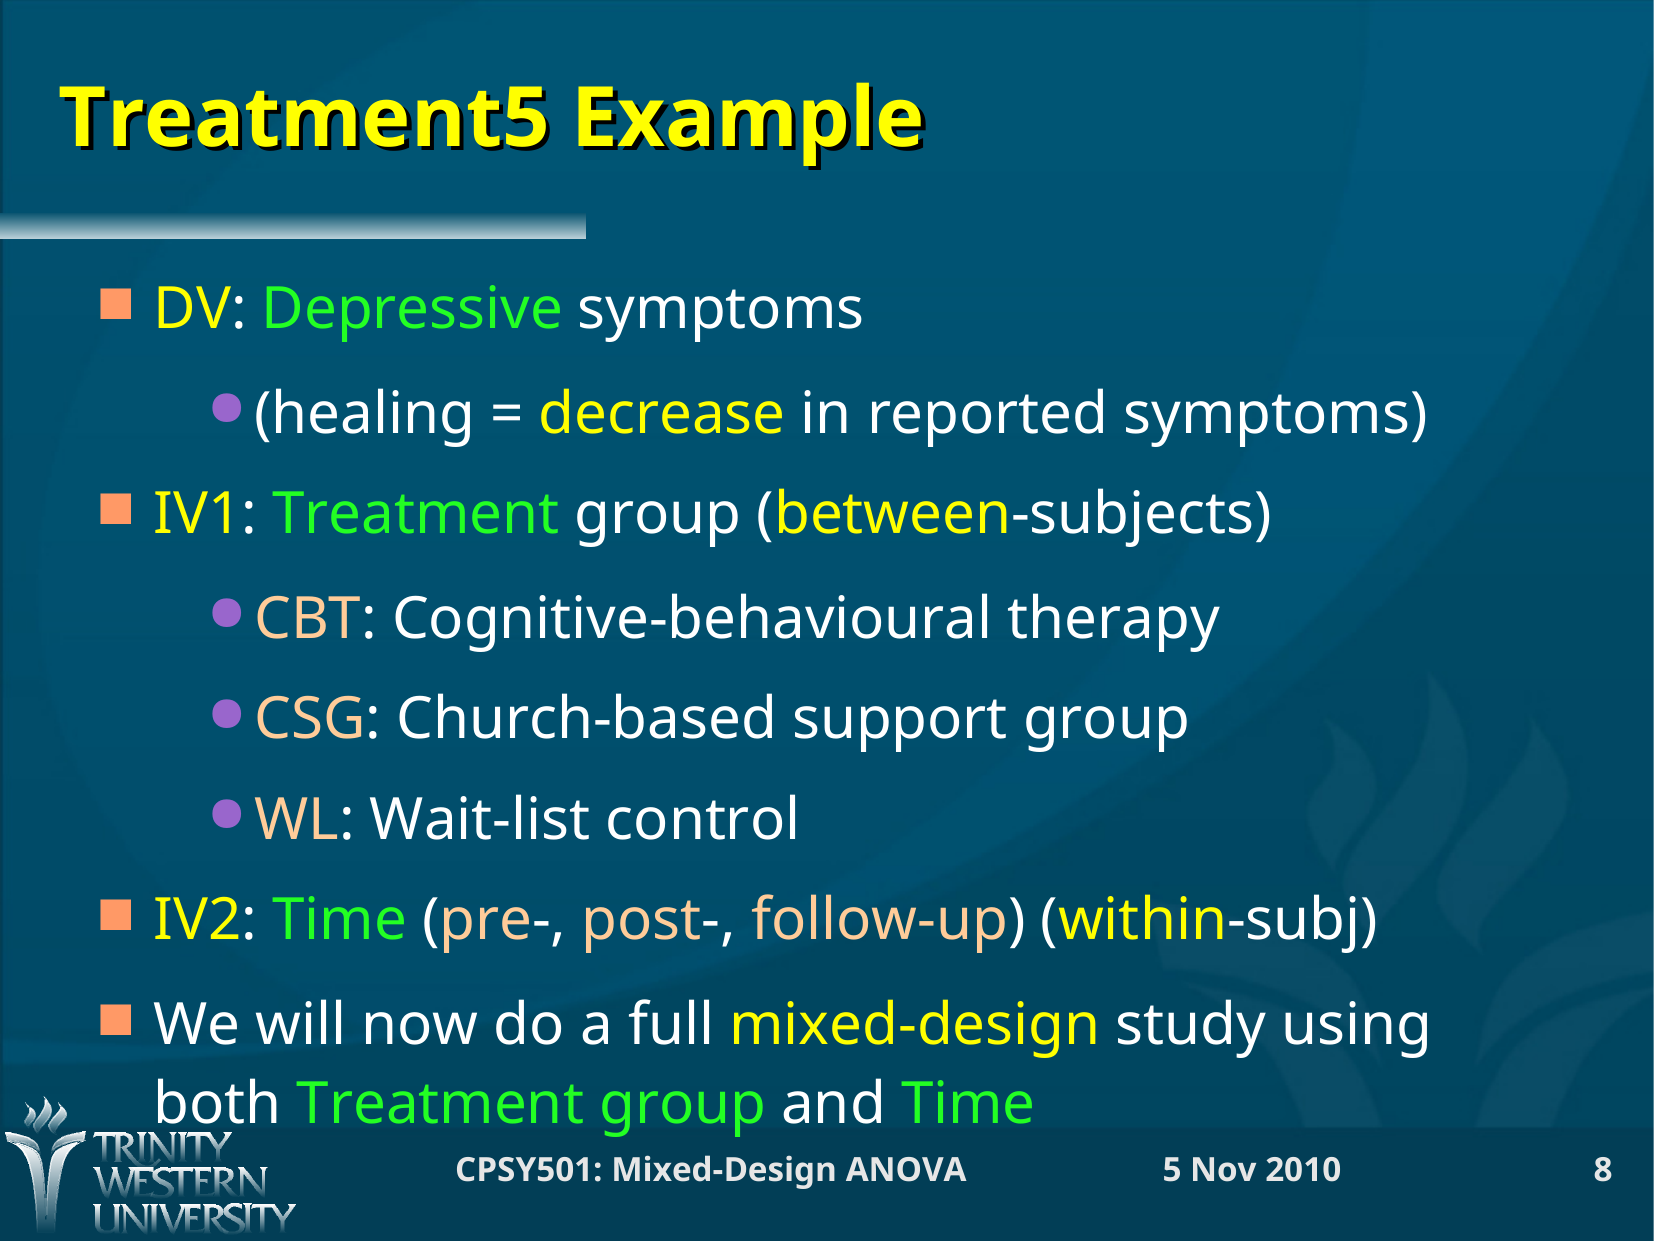

# Treatment5 Example
DV: Depressive symptoms
(healing = decrease in reported symptoms)
IV1: Treatment group (between-subjects)
CBT: Cognitive-behavioural therapy
CSG: Church-based support group
WL: Wait-list control
IV2: Time (pre-, post-, follow-up) (within-subj)
We will now do a full mixed-design study using both Treatment group and Time
CPSY501: Mixed-Design ANOVA
5 Nov 2010
8